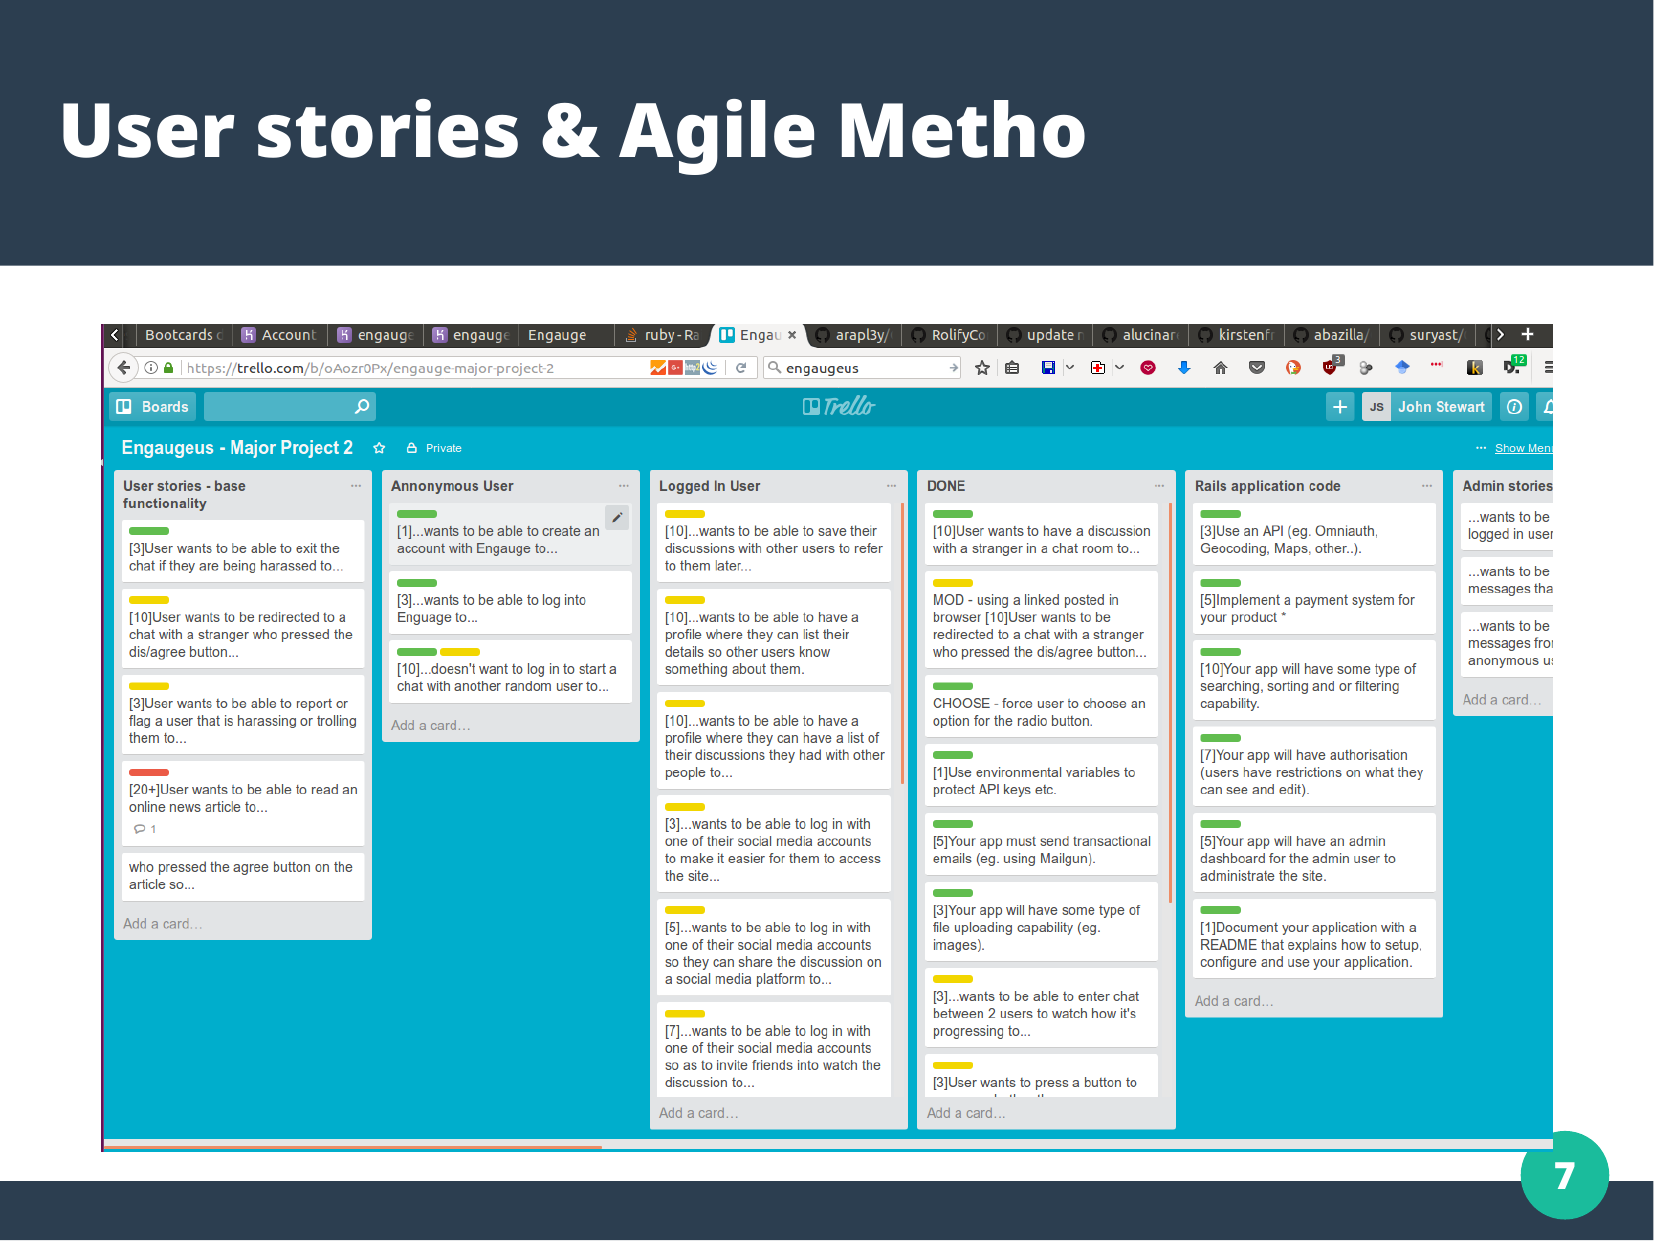

# User stories & Agile Metho
7